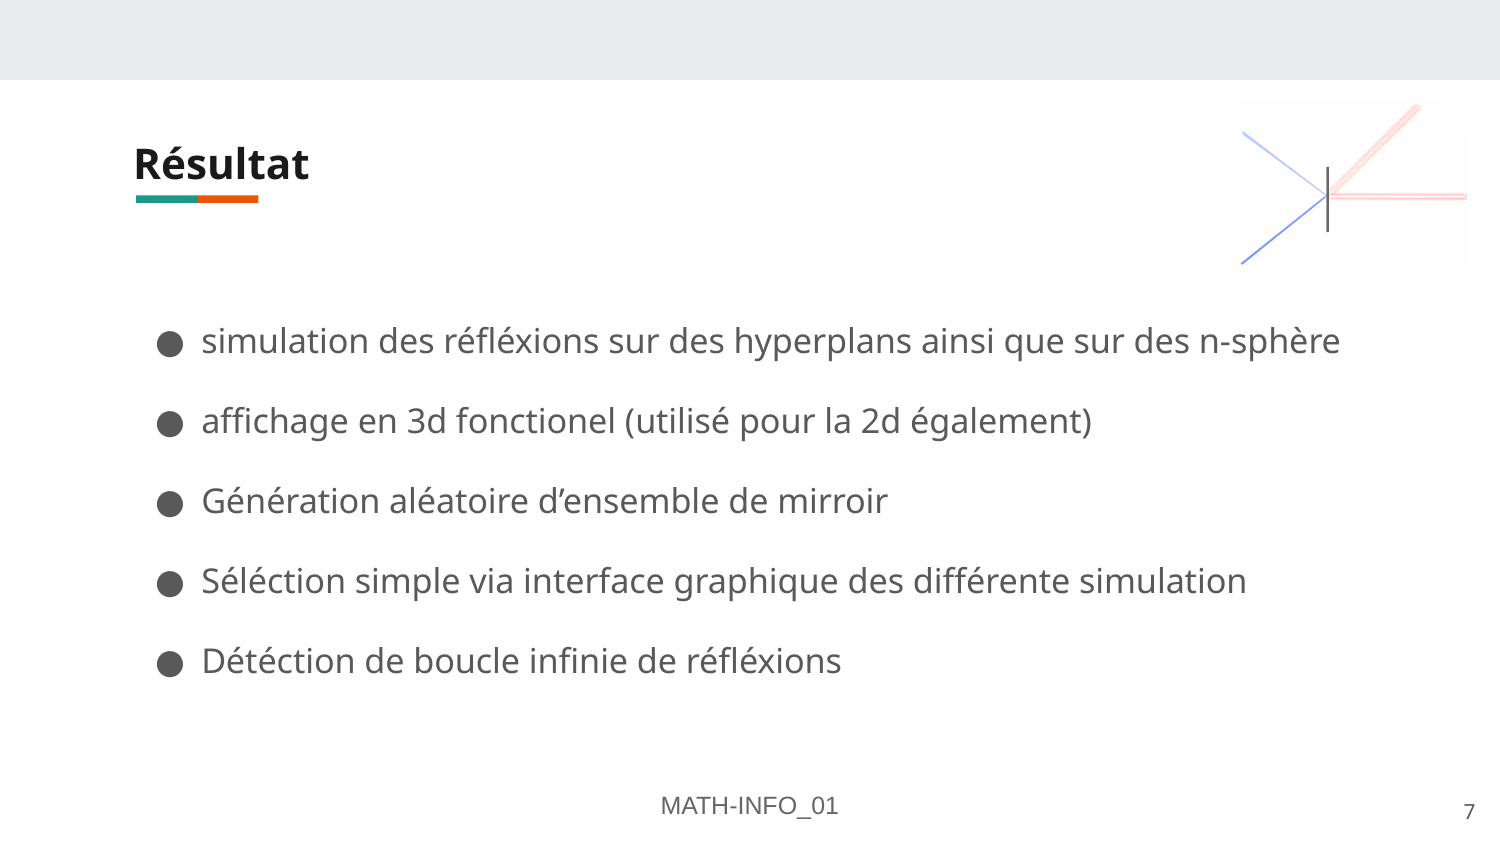

# Résultat
simulation des réfléxions sur des hyperplans ainsi que sur des n-sphère
affichage en 3d fonctionel (utilisé pour la 2d également)
Génération aléatoire d’ensemble de mirroir
Séléction simple via interface graphique des différente simulation
Détéction de boucle infinie de réfléxions
7
MATH-INFO_01